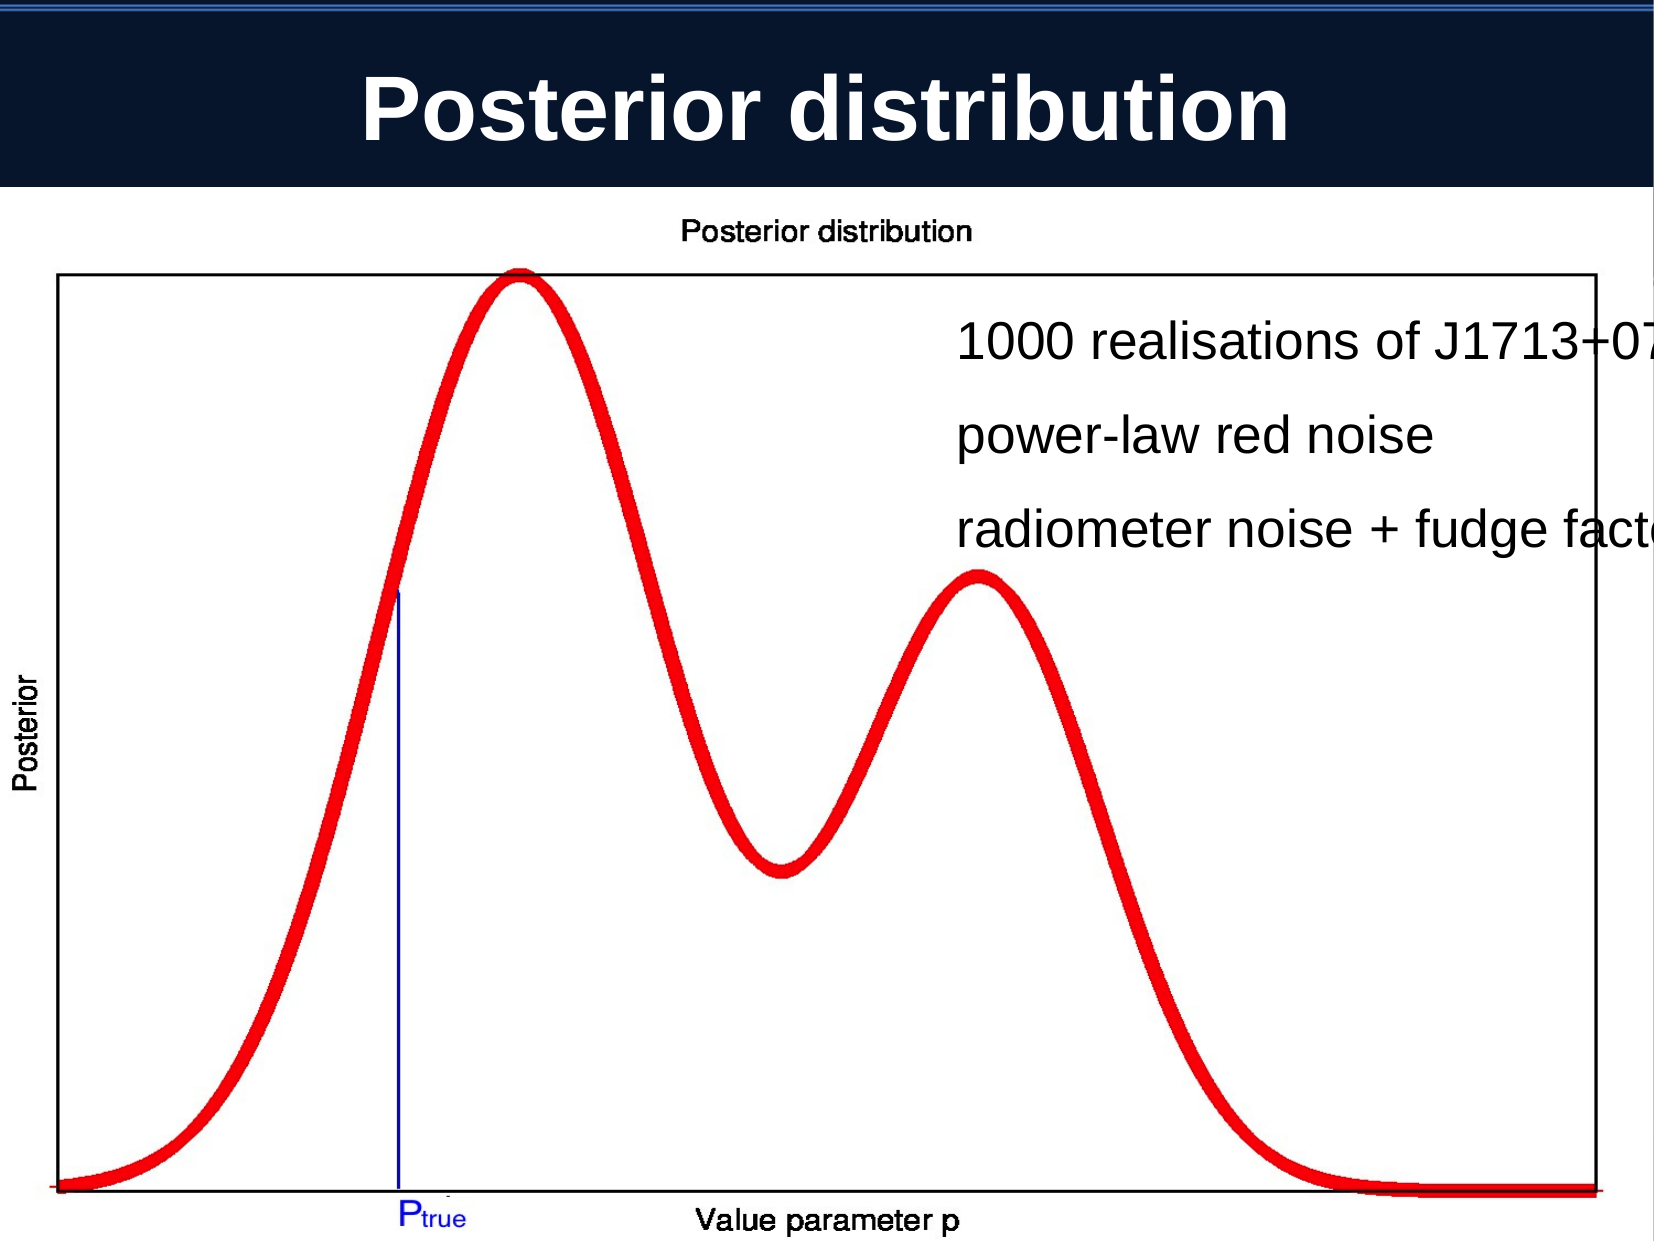

# Posterior distribution
1000 realisations of J1713+0747
power-law red noise
radiometer noise + fudge factor
13